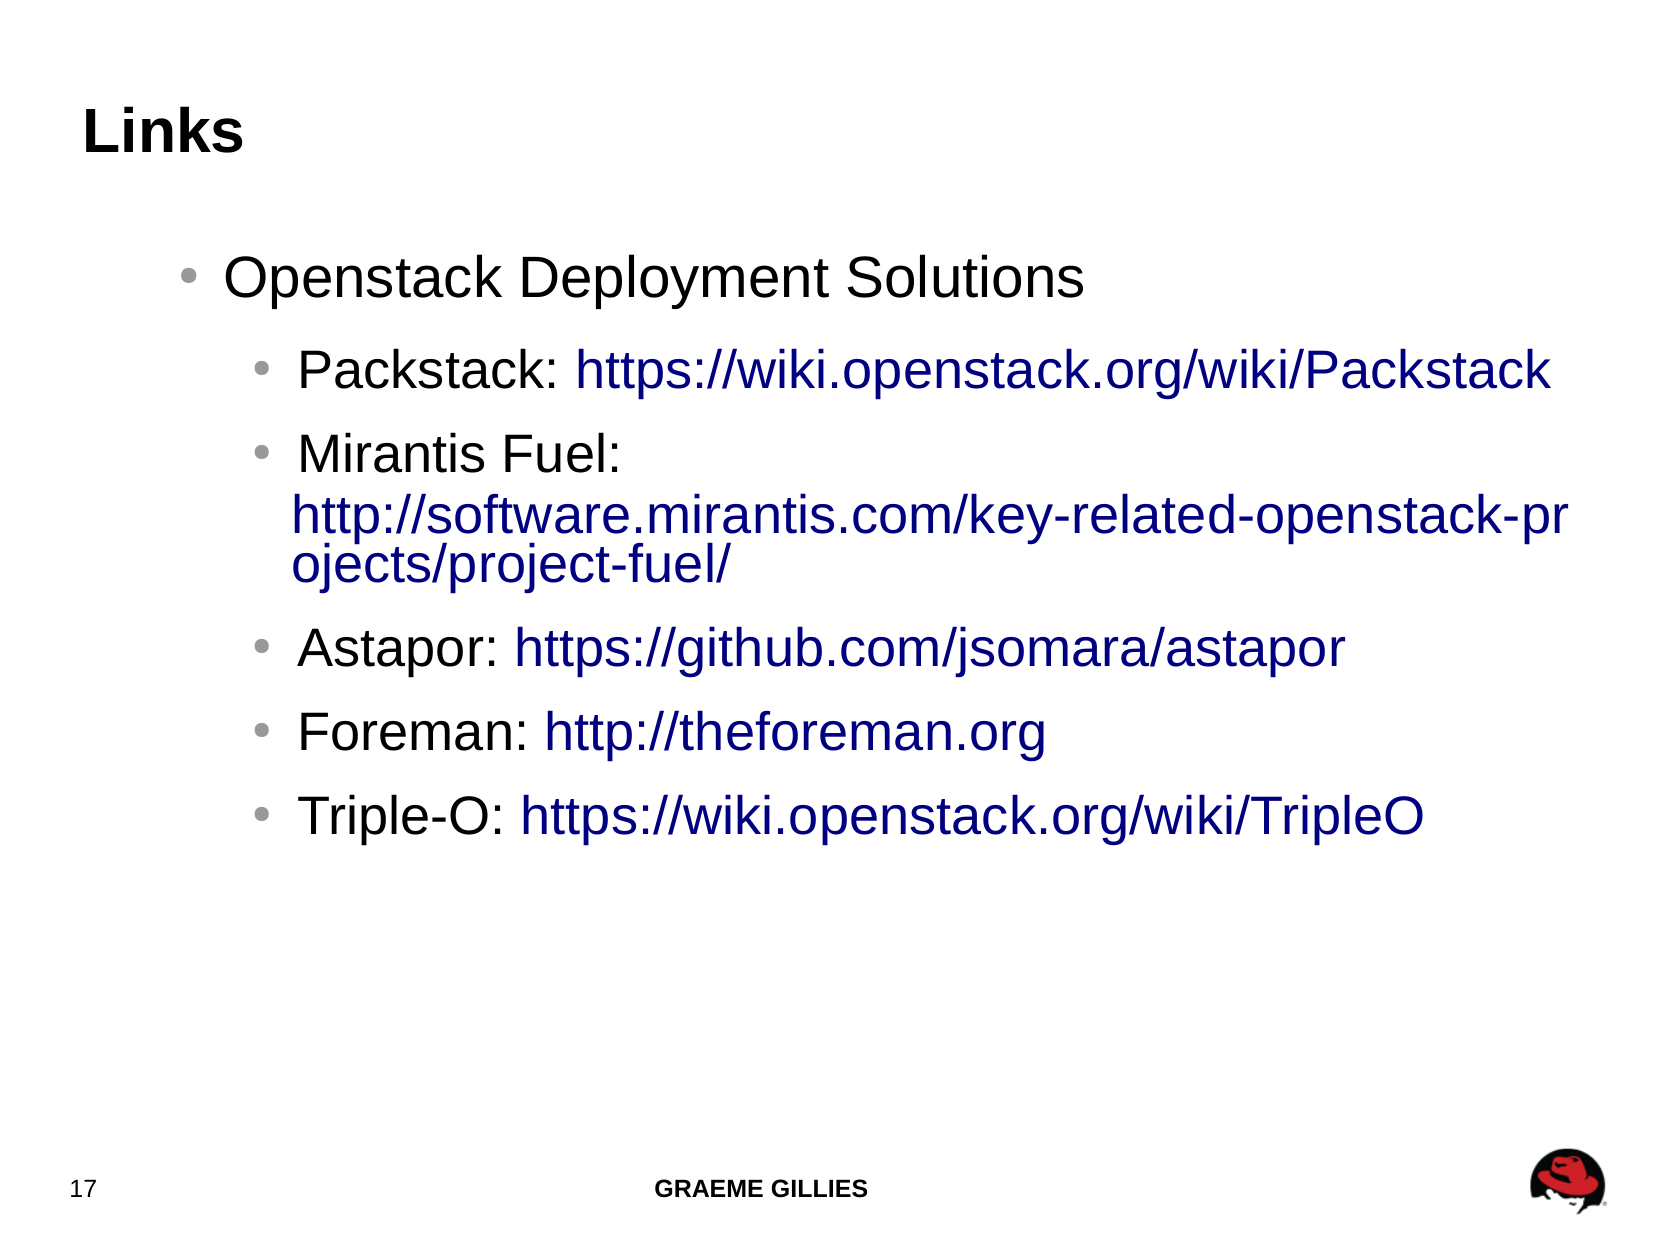

# Links
Openstack Deployment Solutions
Packstack: https://wiki.openstack.org/wiki/Packstack
Mirantis Fuel: http://software.mirantis.com/key-related-openstack-projects/project-fuel/
Astapor: https://github.com/jsomara/astapor
Foreman: http://theforeman.org
Triple-O: https://wiki.openstack.org/wiki/TripleO